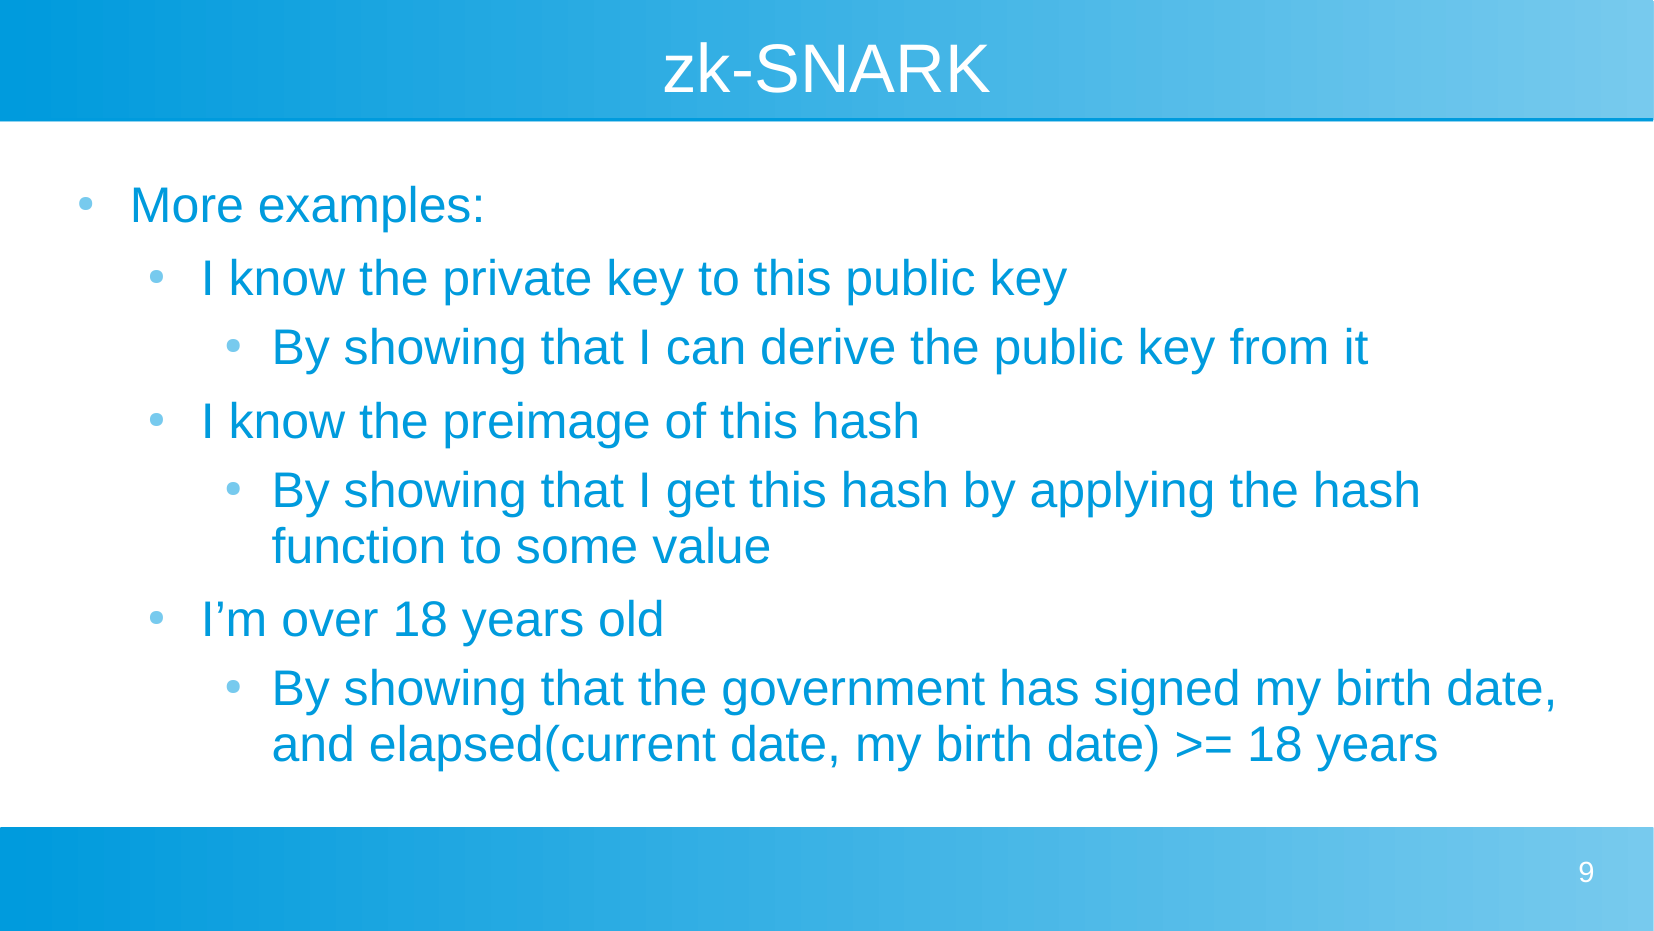

# zk-SNARK
More examples:
I know the private key to this public key
By showing that I can derive the public key from it
I know the preimage of this hash
By showing that I get this hash by applying the hash function to some value
I’m over 18 years old
By showing that the government has signed my birth date, and elapsed(current date, my birth date) >= 18 years
9